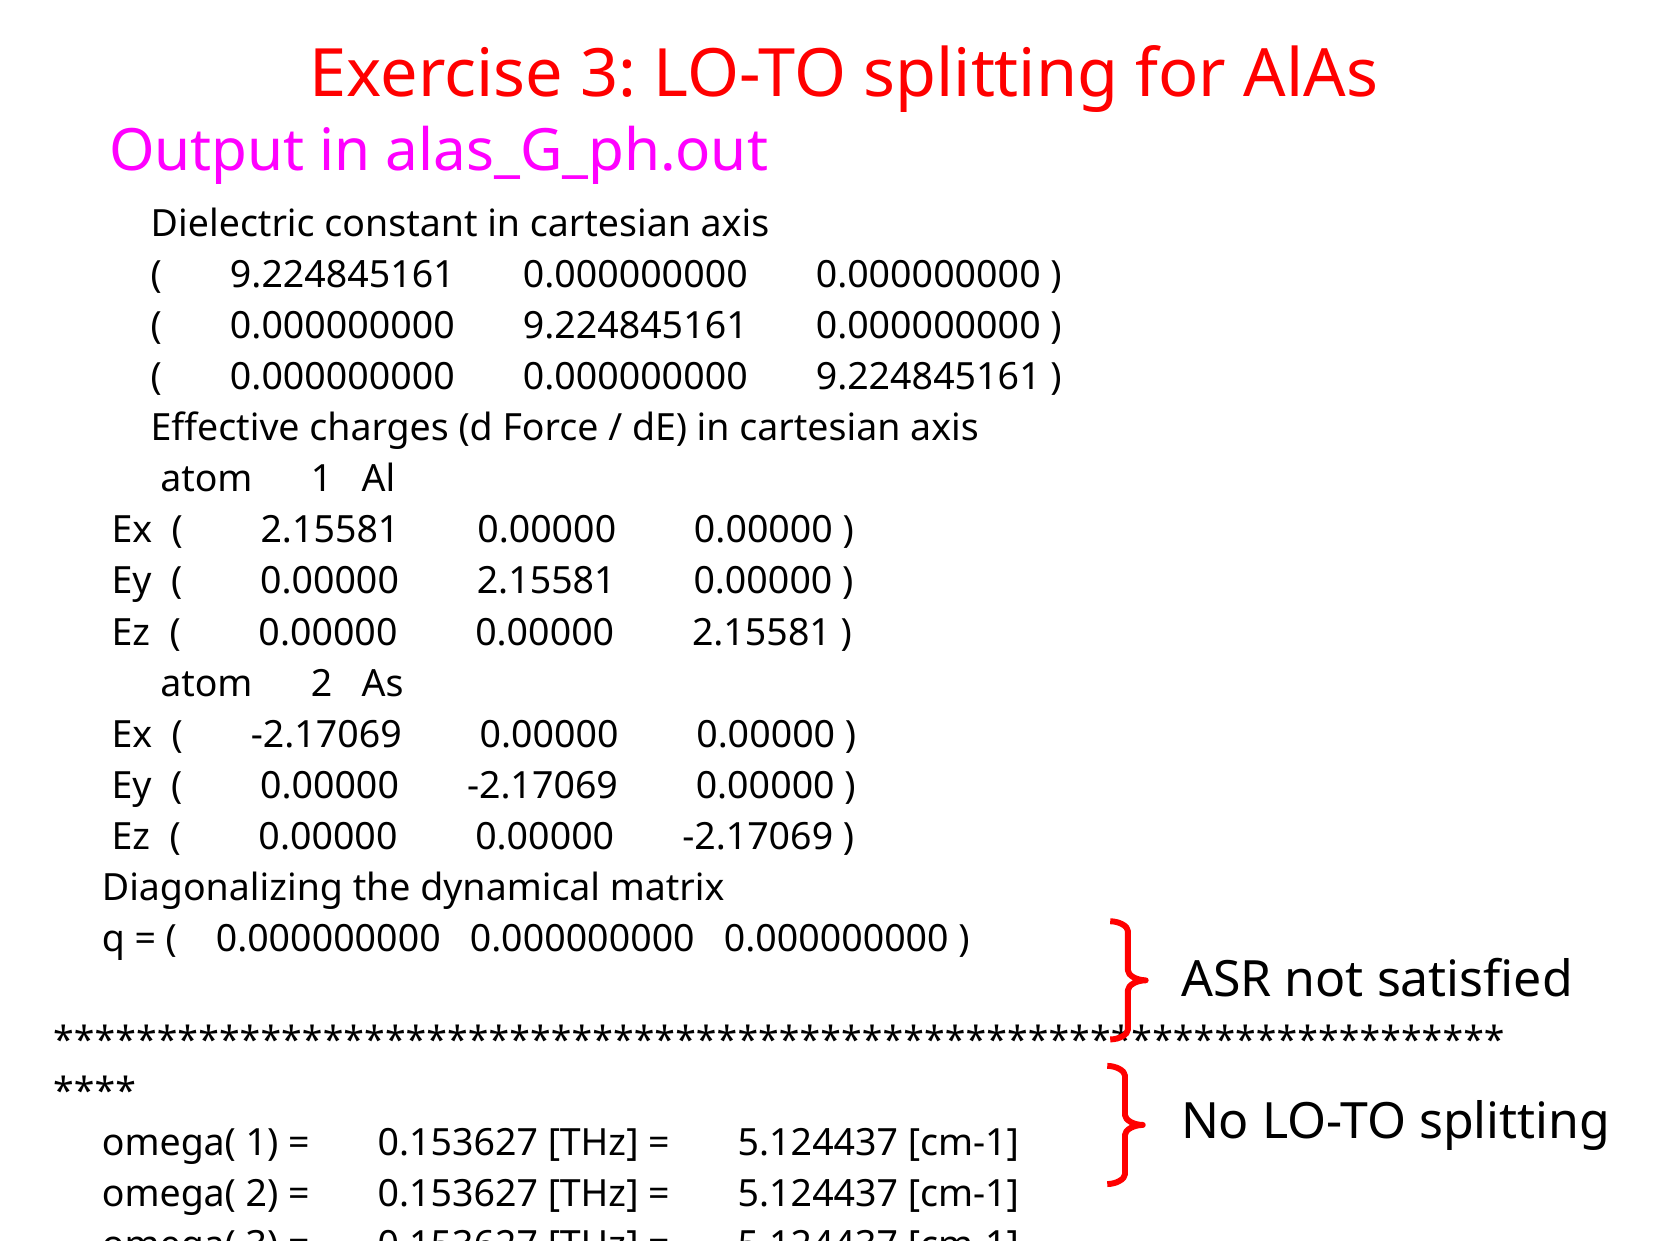

# Exercise 3: LO-TO splitting for AlAs
Output in alas_G_ph.out
 Dielectric constant in cartesian axis
 ( 9.224845161 0.000000000 0.000000000 )
 ( 0.000000000 9.224845161 0.000000000 )
 ( 0.000000000 0.000000000 9.224845161 )
 Effective charges (d Force / dE) in cartesian axis
 atom 1 Al
 Ex ( 2.15581 0.00000 0.00000 )
 Ey ( 0.00000 2.15581 0.00000 )
 Ez ( 0.00000 0.00000 2.15581 )
 atom 2 As
 Ex ( -2.17069 0.00000 0.00000 )
 Ey ( 0.00000 -2.17069 0.00000 )
 Ez ( 0.00000 0.00000 -2.17069 )
 Diagonalizing the dynamical matrix
 q = ( 0.000000000 0.000000000 0.000000000 )
 **************************************************************************
 omega( 1) = 0.153627 [THz] = 5.124437 [cm-1]
 omega( 2) = 0.153627 [THz] = 5.124437 [cm-1]
 omega( 3) = 0.153627 [THz] = 5.124437 [cm-1]
 omega( 4) = 10.714684 [THz] = 357.403379 [cm-1]
 omega( 5) = 10.714684 [THz] = 357.403379 [cm-1]
 omega( 6) = 10.714684 [THz] = 357.403379 [cm-1]
 **************************************************************************
ASR not satisfied
No LO-TO splitting